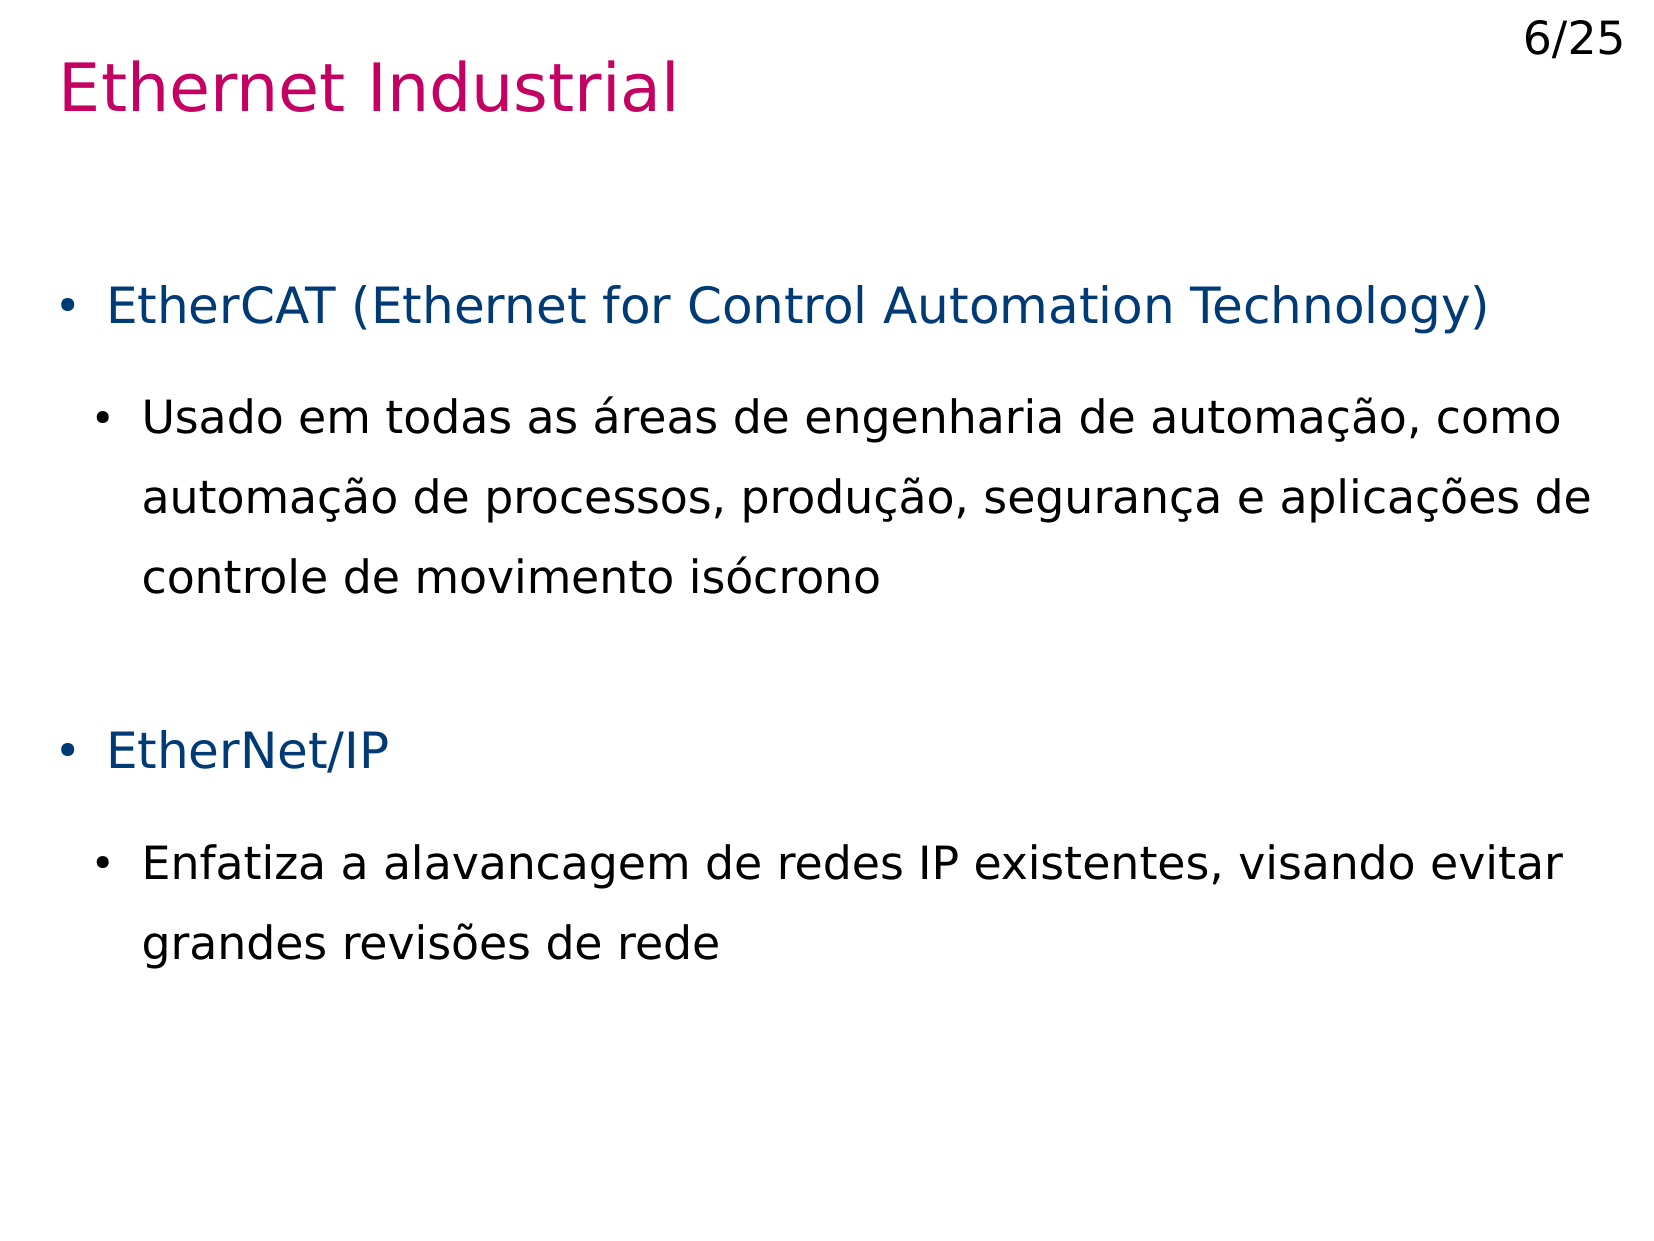

6
# Ethernet Industrial
EtherCAT (Ethernet for Control Automation Technology)
Usado em todas as áreas de engenharia de automação, como automação de processos, produção, segurança e aplicações de controle de movimento isócrono
EtherNet/IP
Enfatiza a alavancagem de redes IP existentes, visando evitar grandes revisões de rede